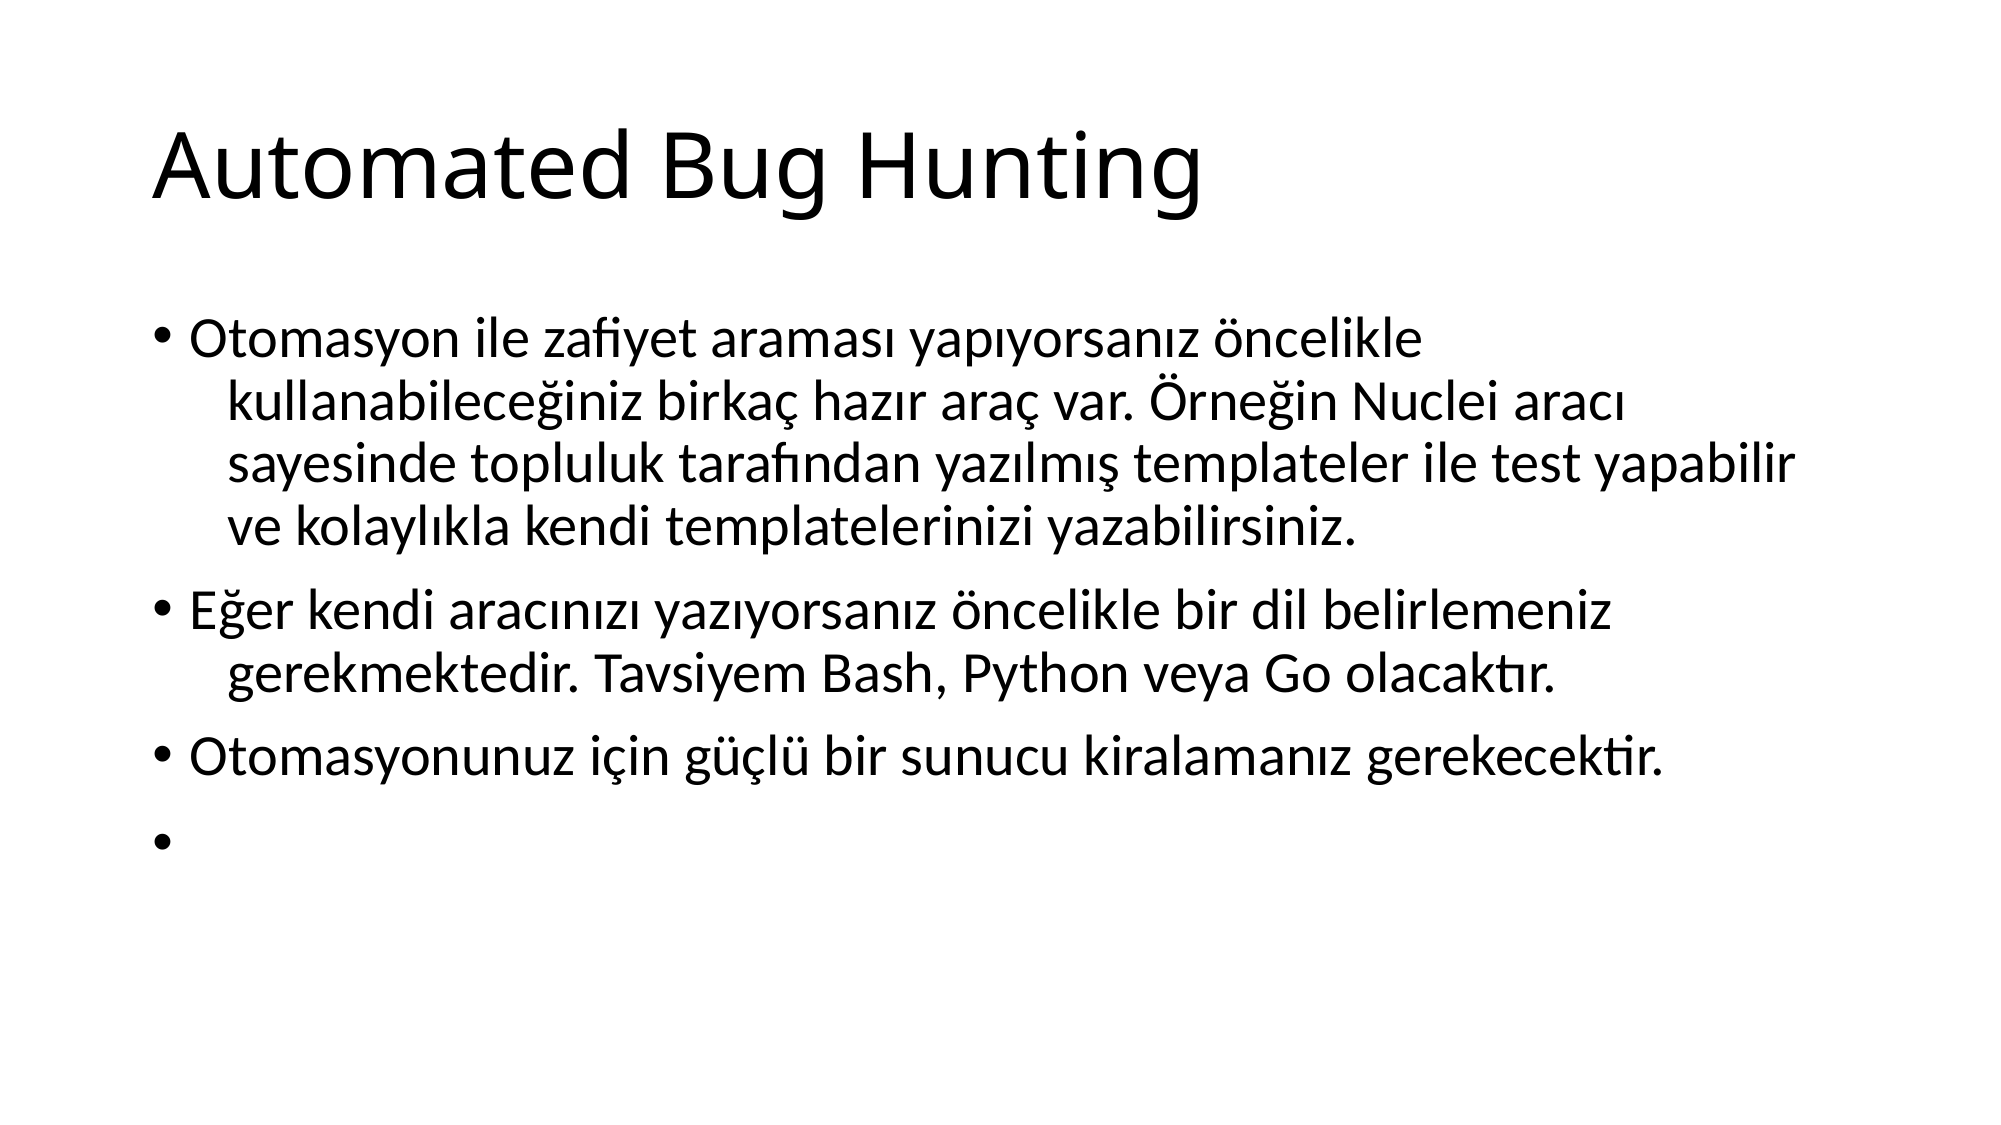

# Automated Bug Hunting
Otomasyon ile zafiyet araması yapıyorsanız öncelikle kullanabileceğiniz birkaç hazır araç var. Örneğin Nuclei aracı sayesinde topluluk tarafından yazılmış templateler ile test yapabilir ve kolaylıkla kendi templatelerinizi yazabilirsiniz.
Eğer kendi aracınızı yazıyorsanız öncelikle bir dil belirlemeniz gerekmektedir. Tavsiyem Bash, Python veya Go olacaktır.
Otomasyonunuz için güçlü bir sunucu kiralamanız gerekecektir.